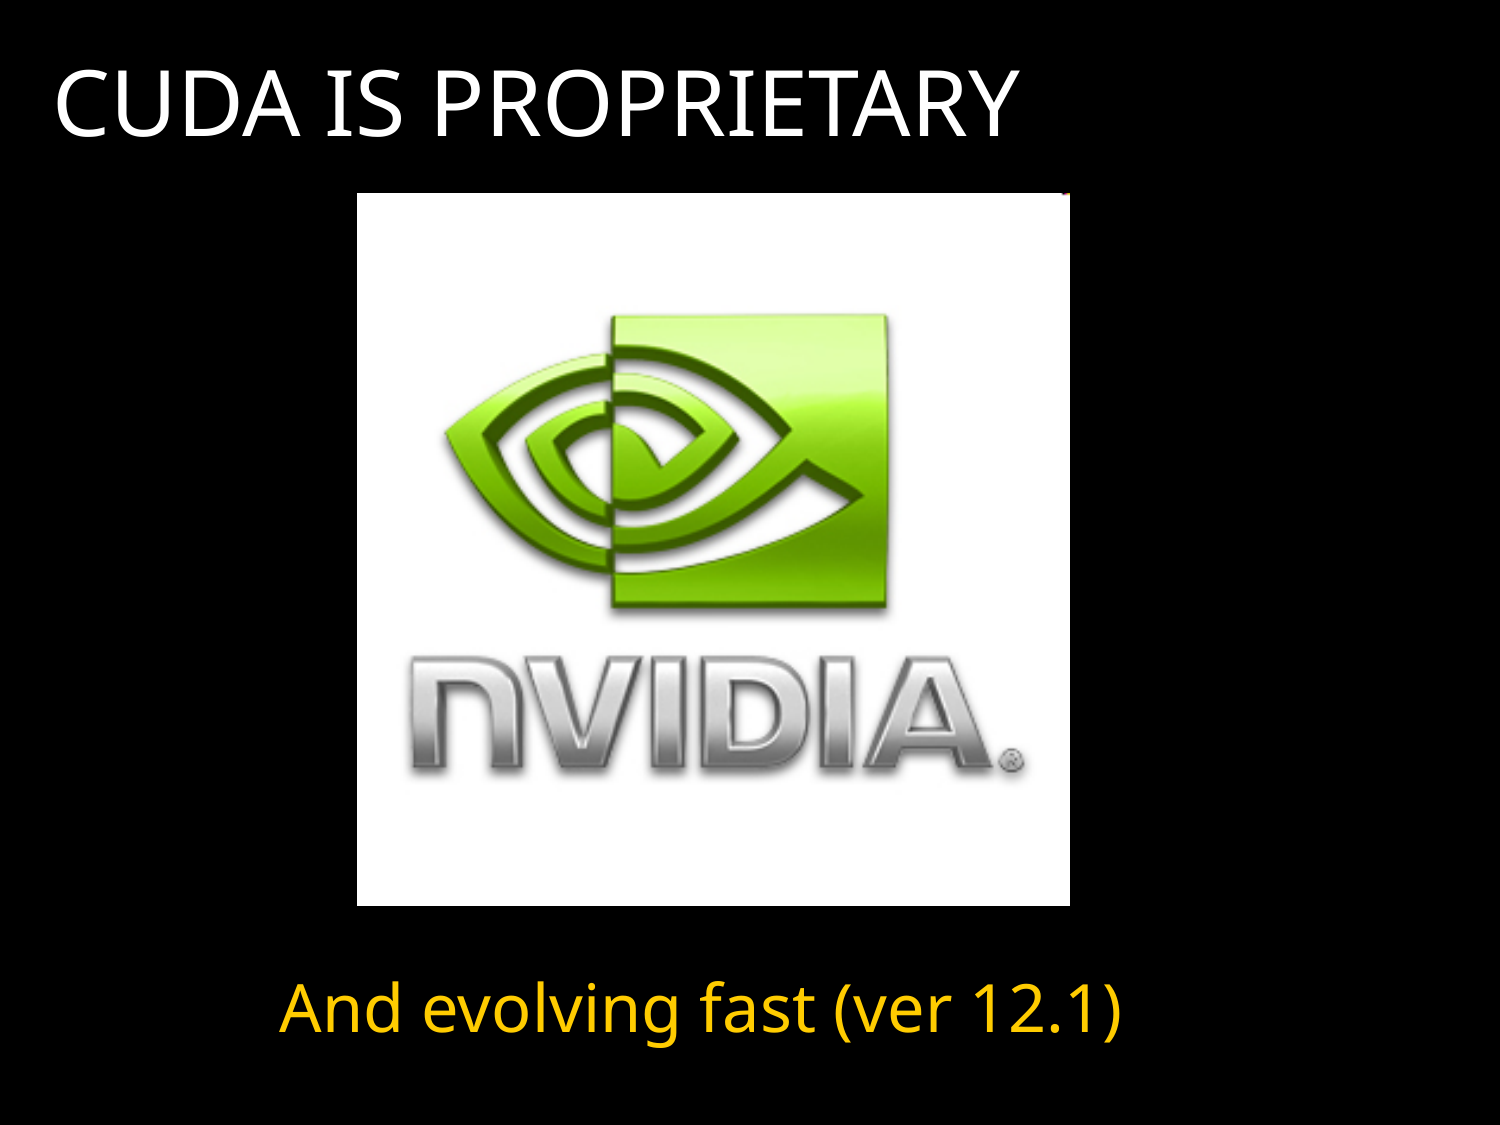

CUDA IS PROPRIETARY
And evolving fast (ver 12.1)